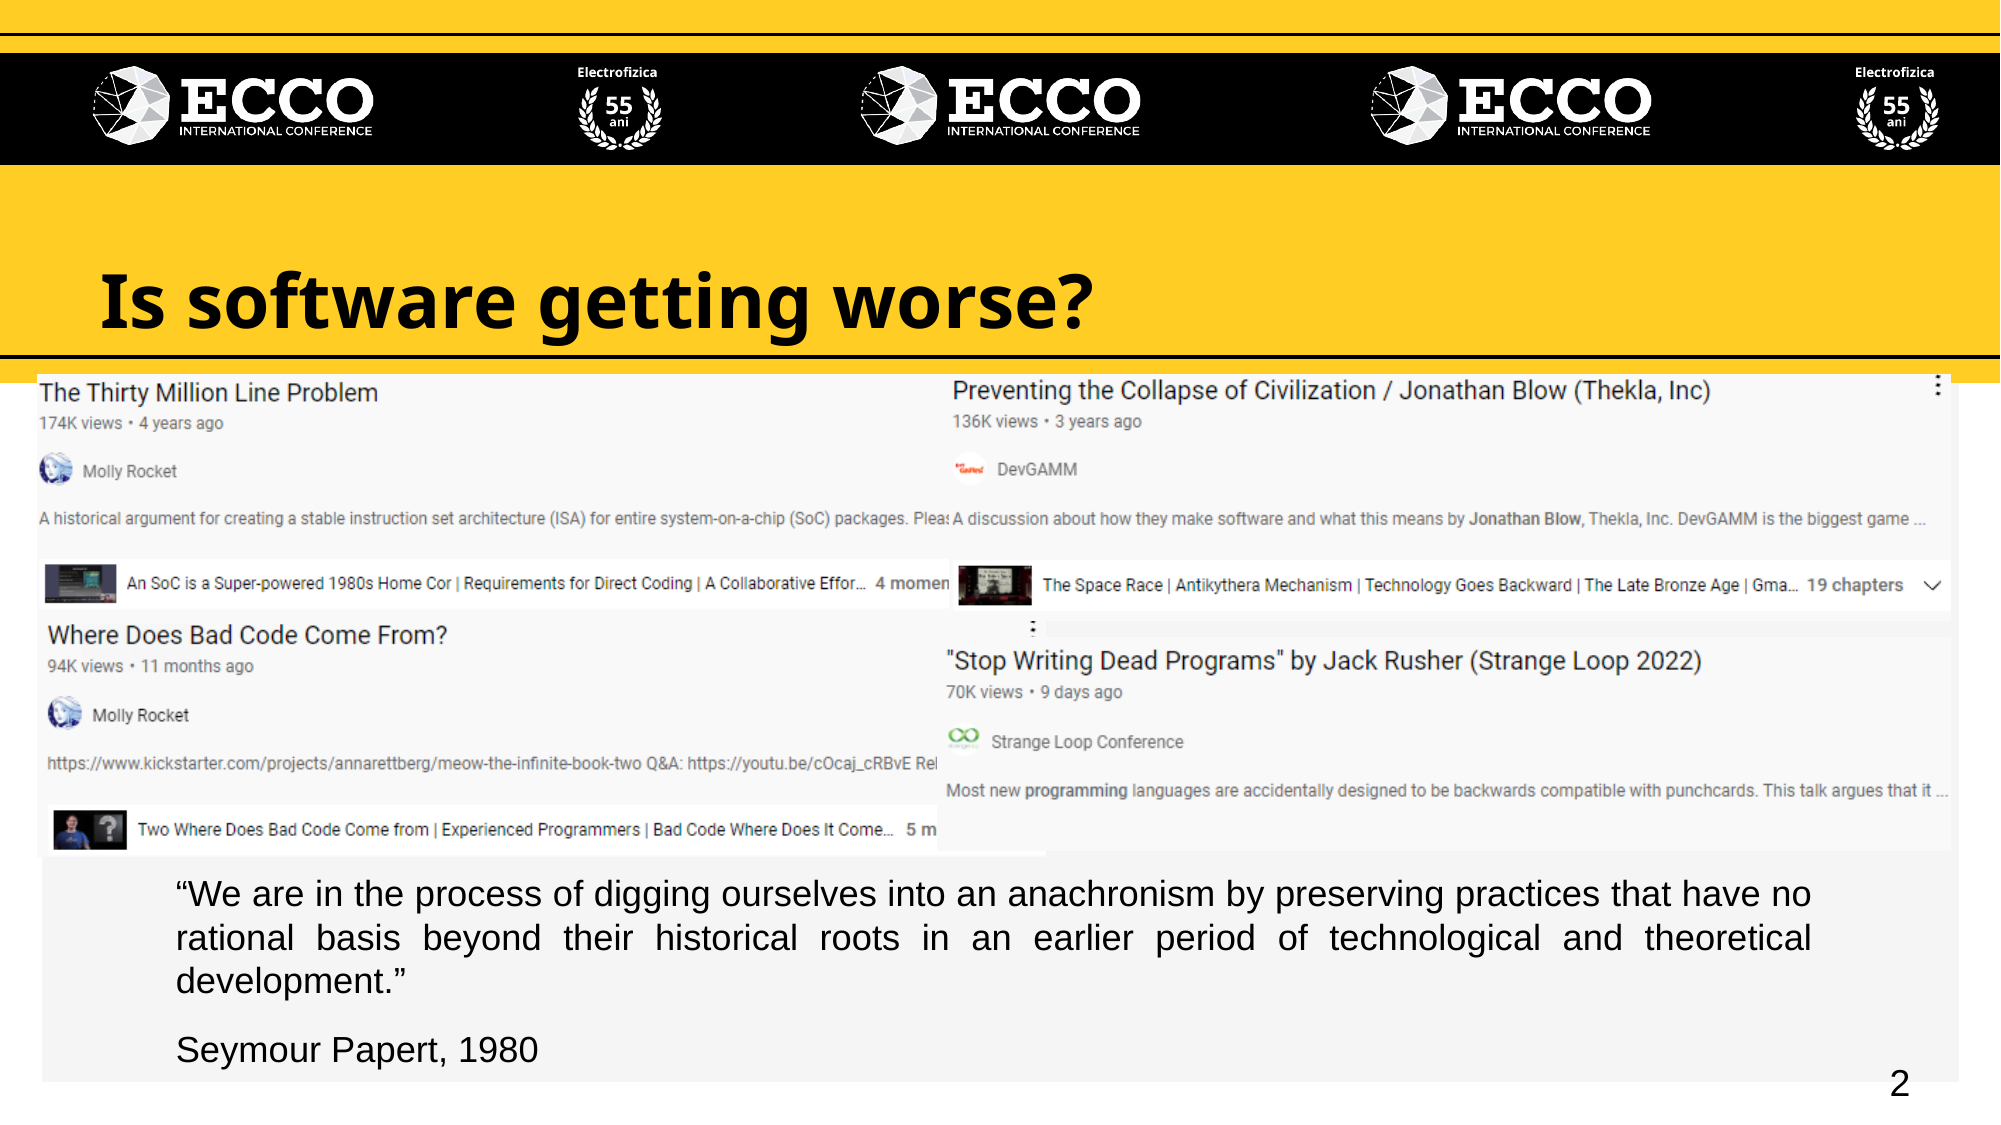

# Is software getting worse?
“We are in the process of digging ourselves into an anachronism by preserving practices that have no rational basis beyond their historical roots in an earlier period of technological and theoretical development.”
Seymour Papert, 1980